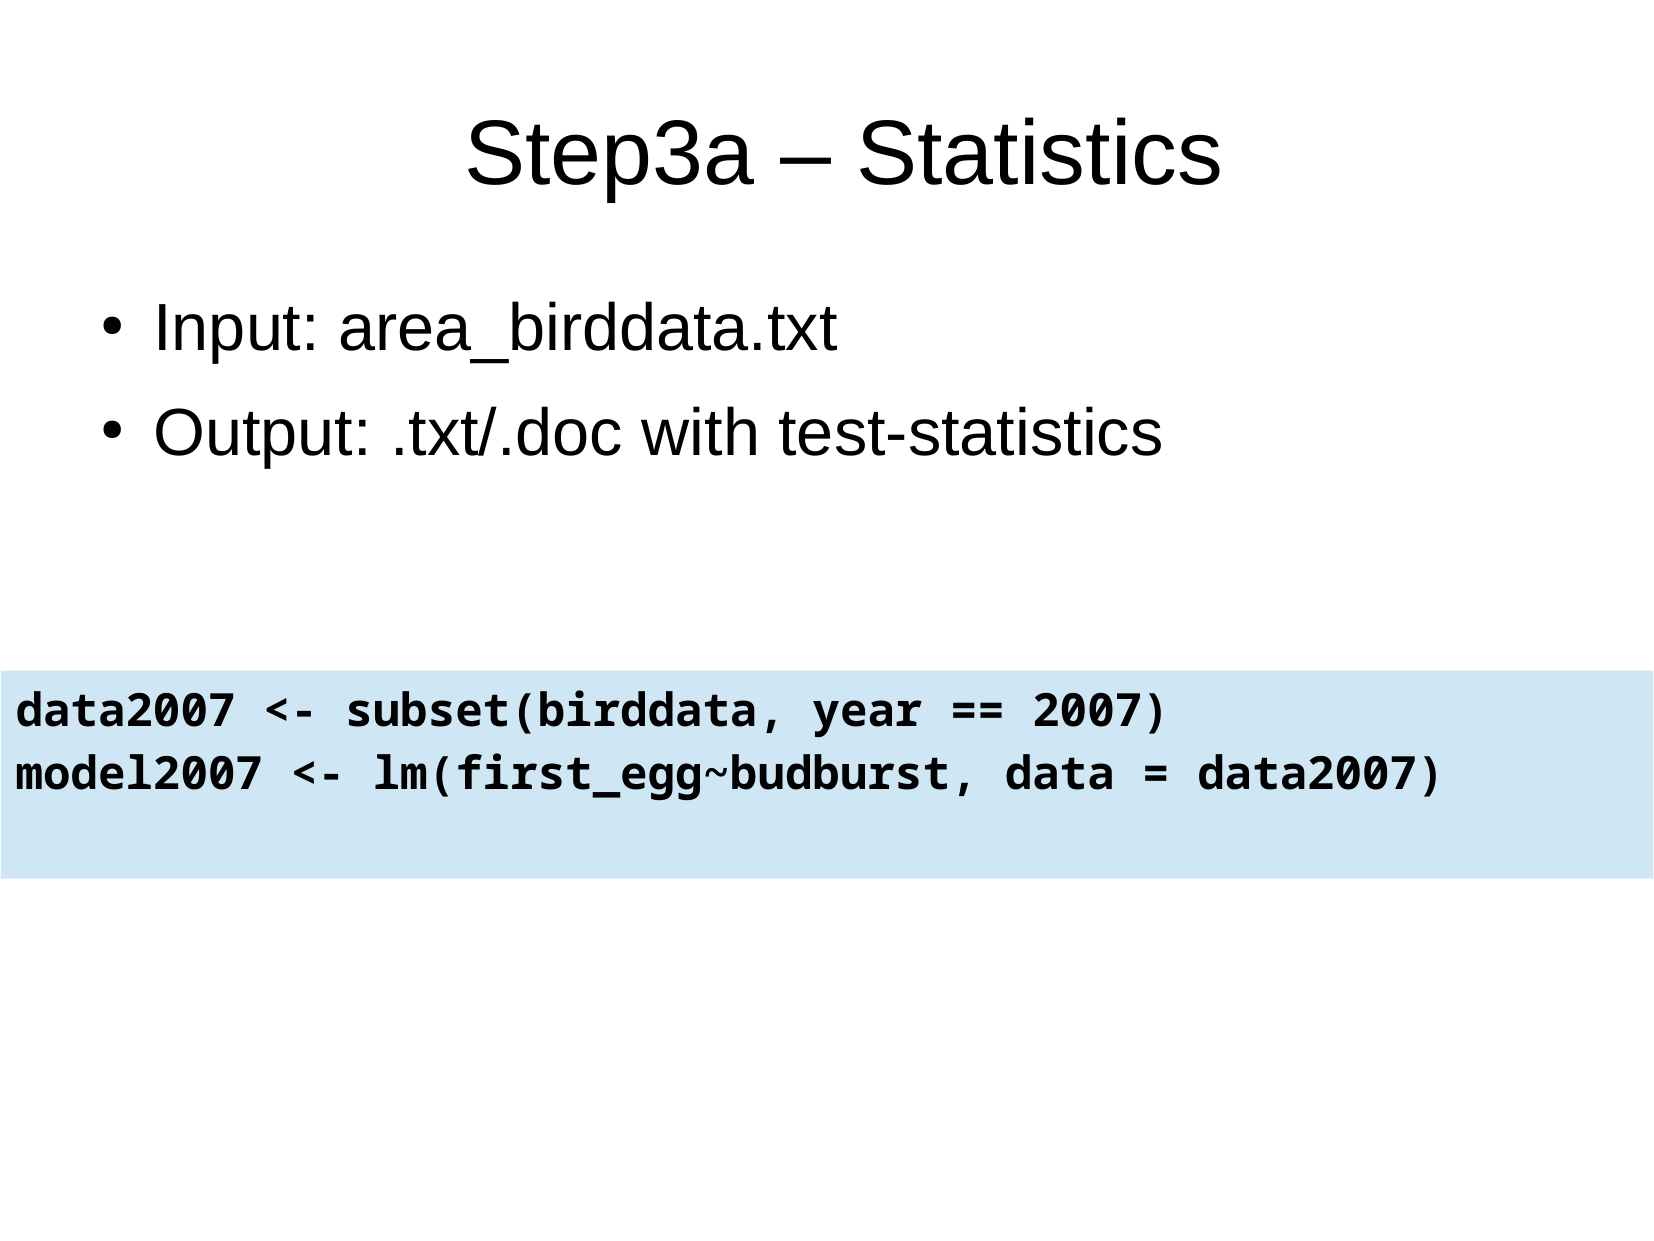

# Step3a – Statistics
Input: area_birddata.txt
Output: .txt/.doc with test-statistics
data2007 <- subset(birddata, year == 2007)
model2007 <- lm(first_egg~budburst, data = data2007)